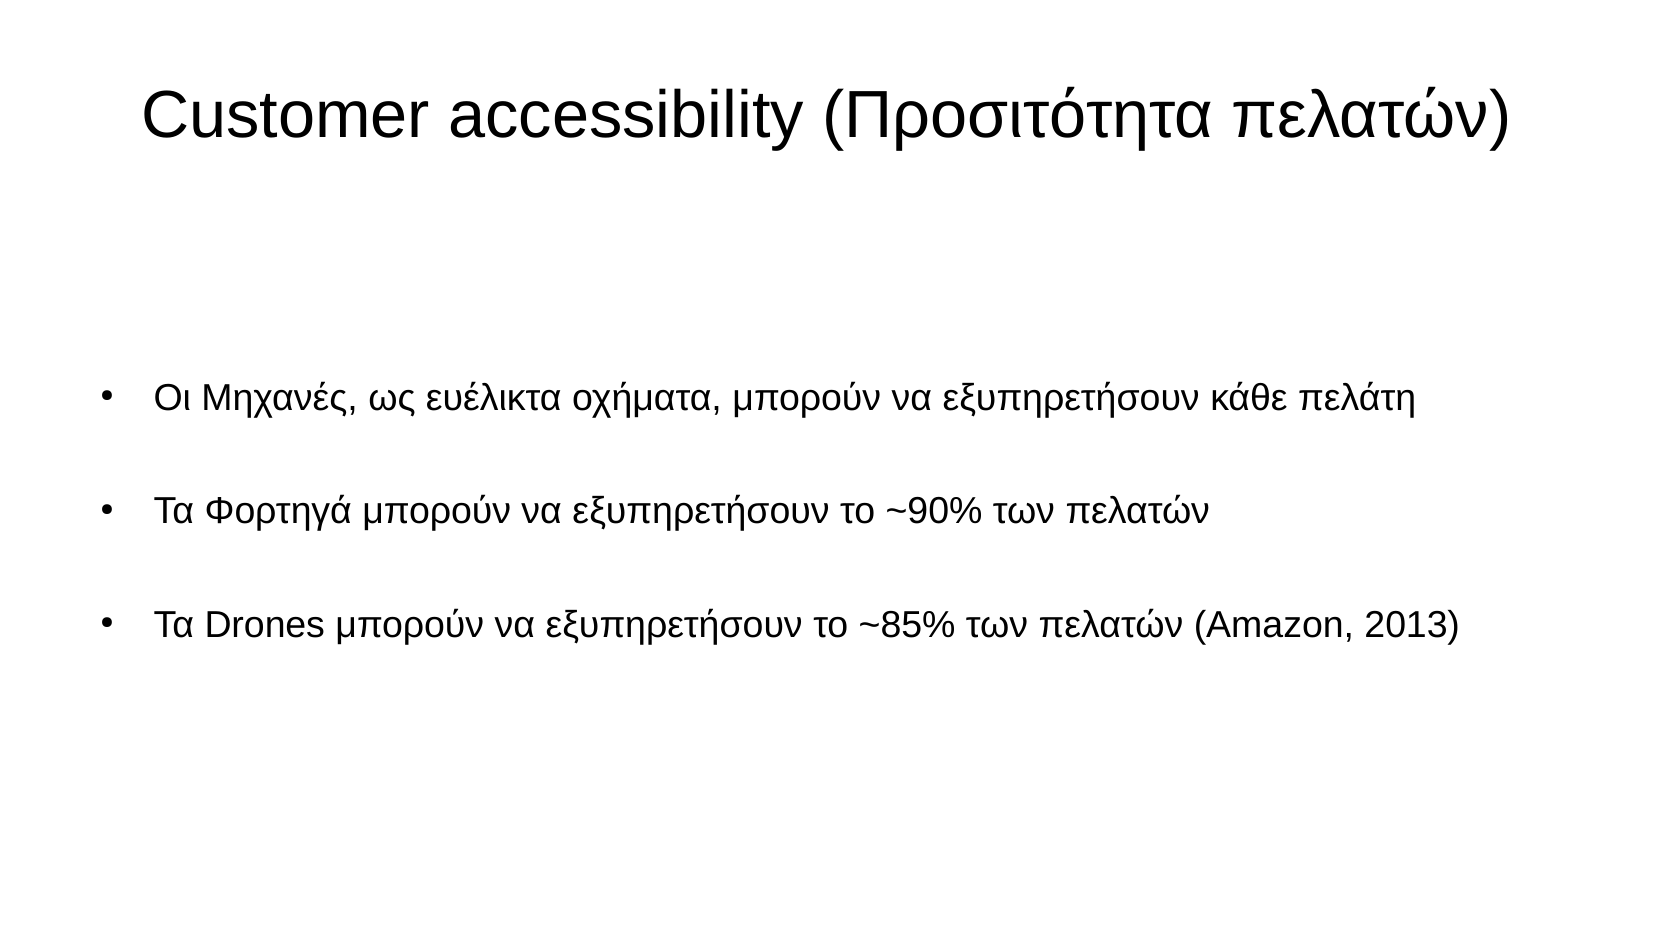

# Customer accessibility (Προσιτότητα πελατών)
Οι Μηχανές, ως ευέλικτα οχήματα, μπορούν να εξυπηρετήσουν κάθε πελάτη
Τα Φορτηγά μπορούν να εξυπηρετήσουν το ~90% των πελατών
Τα Drones μπορούν να εξυπηρετήσουν το ~85% των πελατών (Amazon, 2013)